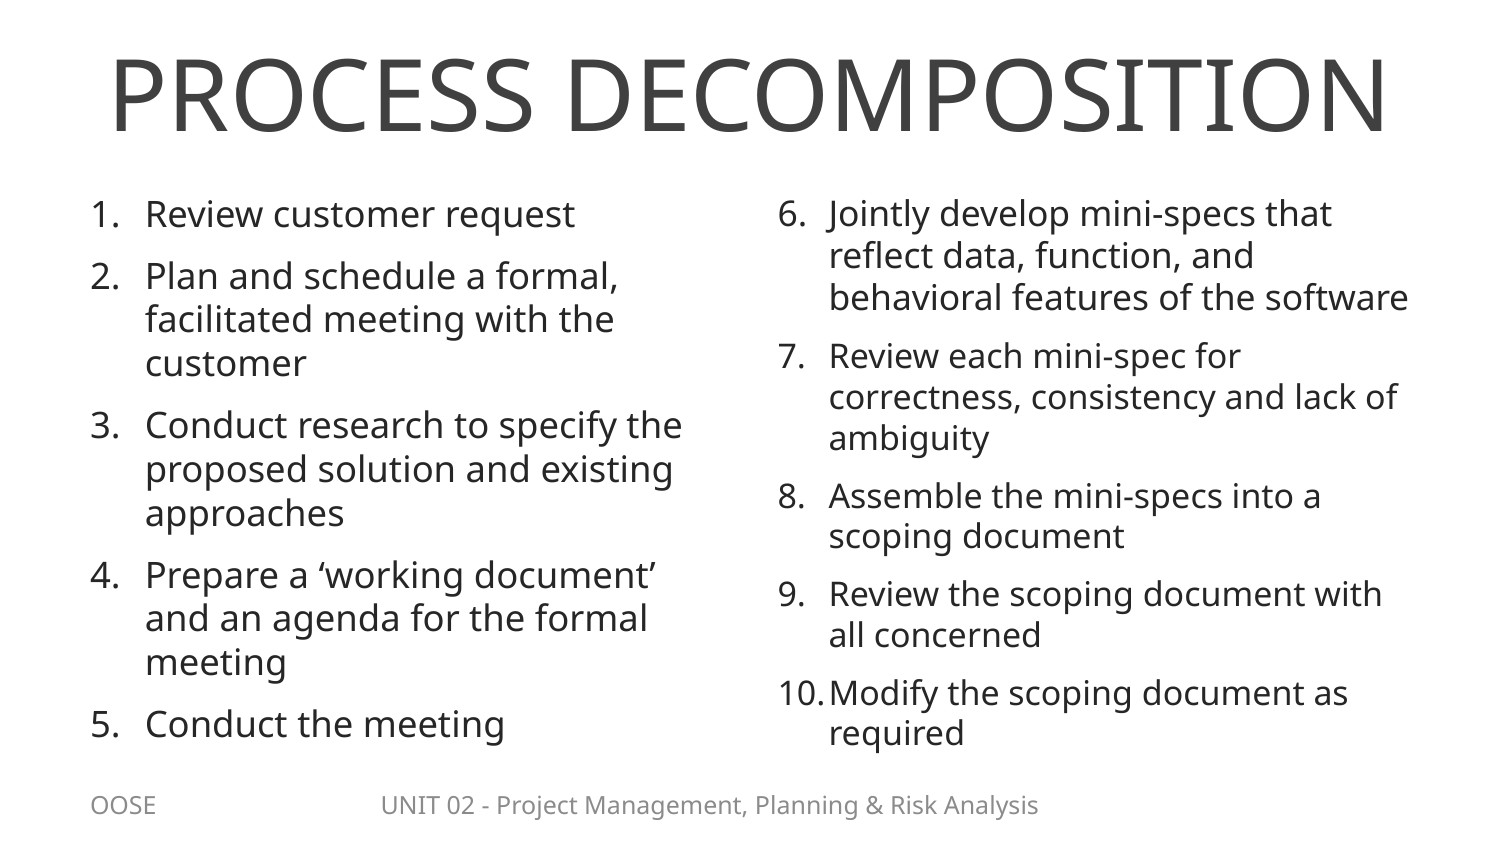

# PROCESS DECOMPOSITION
Review customer request
Plan and schedule a formal, facilitated meeting with the customer
Conduct research to specify the proposed solution and existing approaches
Prepare a ‘working document’ and an agenda for the formal meeting
Conduct the meeting
Jointly develop mini-specs that reflect data, function, and behavioral features of the software
Review each mini-spec for correctness, consistency and lack of ambiguity
Assemble the mini-specs into a scoping document
Review the scoping document with all concerned
Modify the scoping document as required
OOSE
UNIT 02 - Project Management, Planning & Risk Analysis